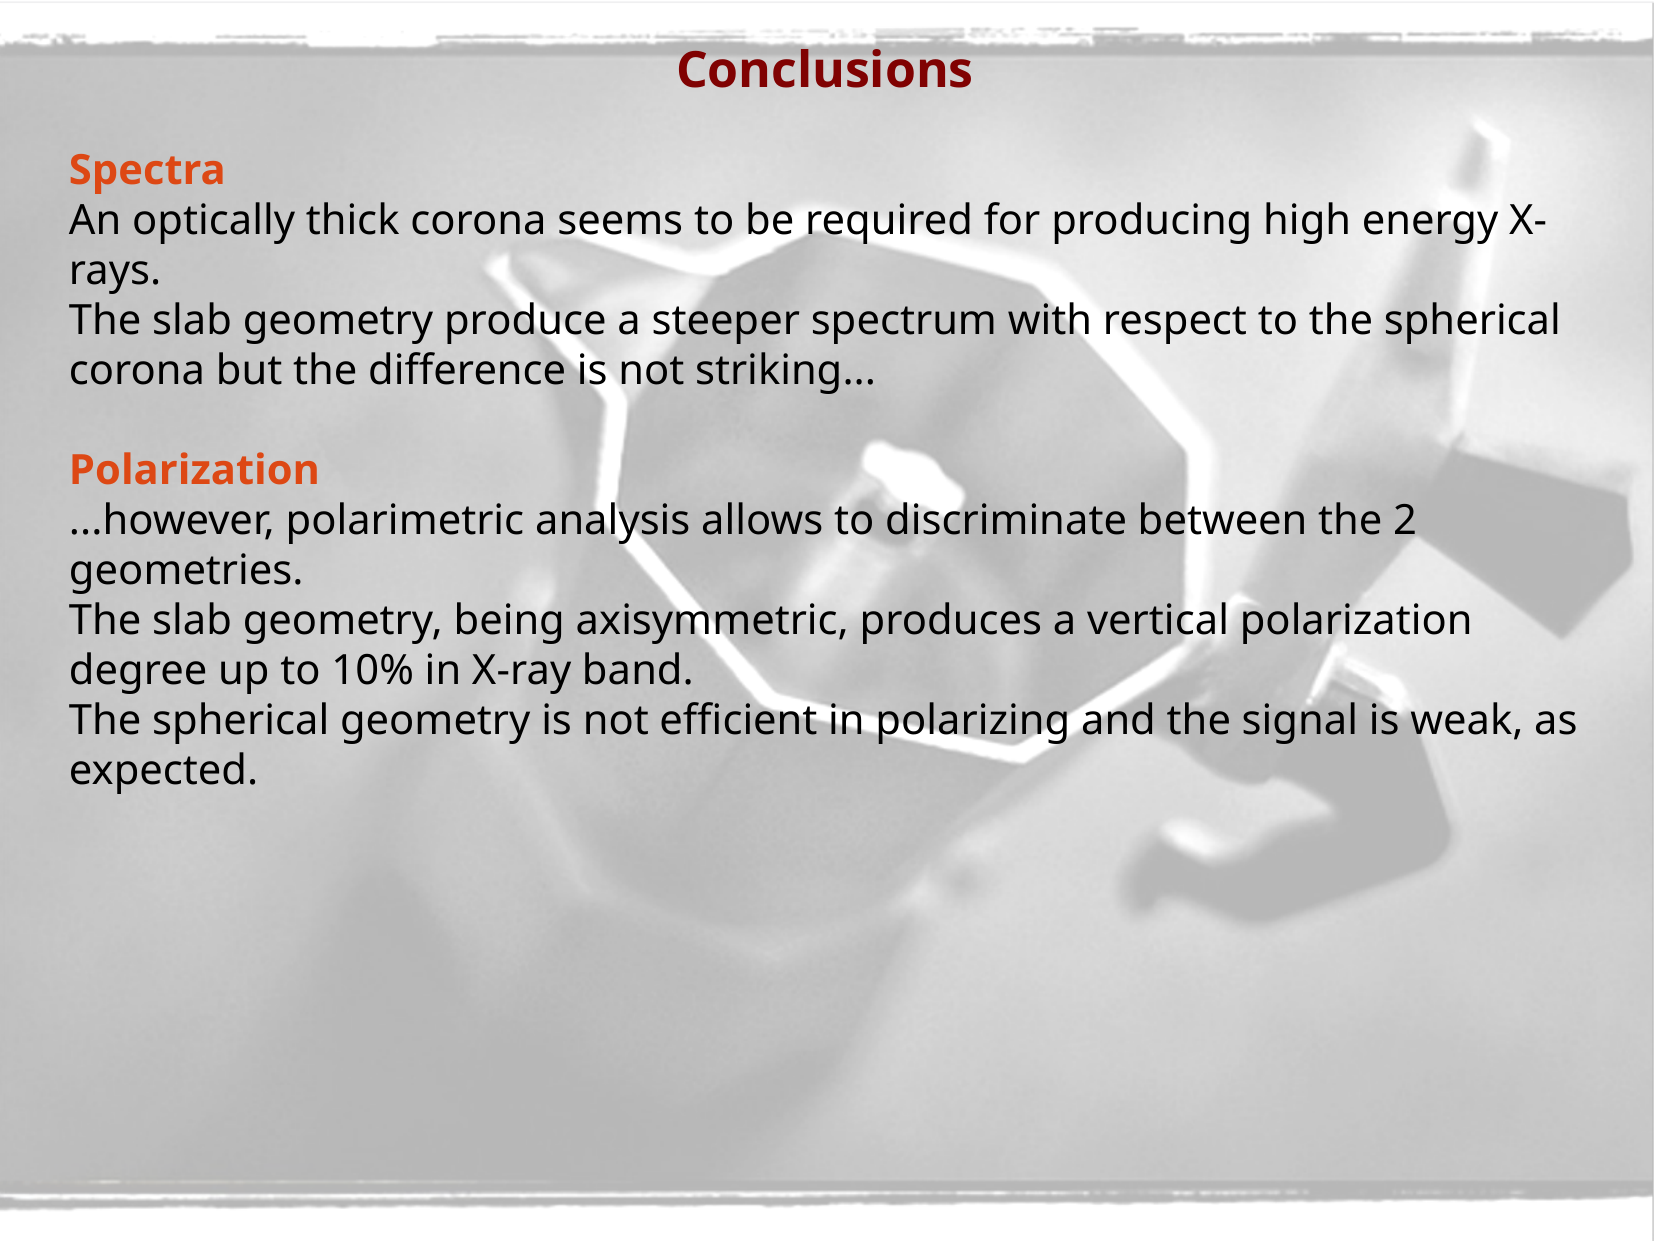

Conclusions
Spectra
An optically thick corona seems to be required for producing high energy X-rays.
The slab geometry produce a steeper spectrum with respect to the spherical corona but the difference is not striking...
Polarization
...however, polarimetric analysis allows to discriminate between the 2 geometries.
The slab geometry, being axisymmetric, produces a vertical polarization degree up to 10% in X-ray band.
The spherical geometry is not efficient in polarizing and the signal is weak, as expected.